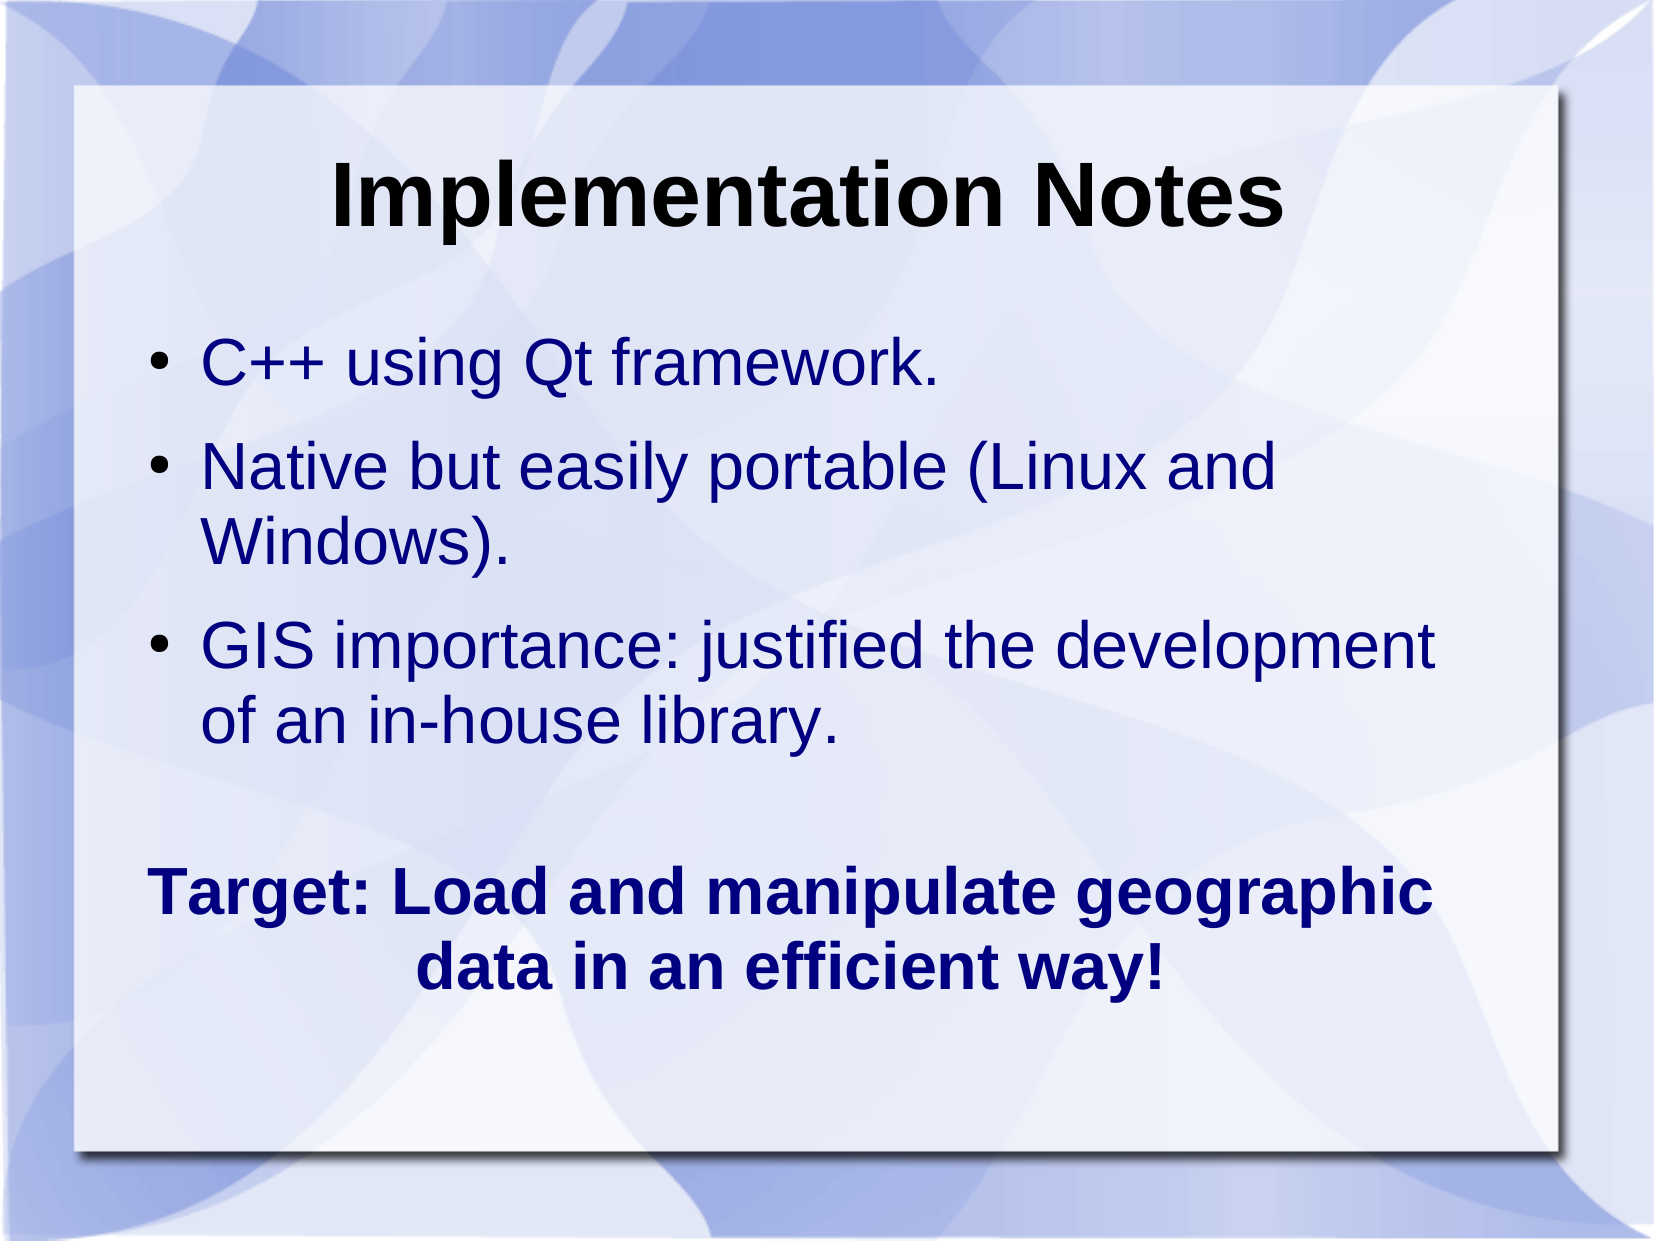

# Implementation Notes
C++ using Qt framework.
Native but easily portable (Linux and Windows).
GIS importance: justified the development of an in-house library.
Target: Load and manipulate geographic data in an efficient way!